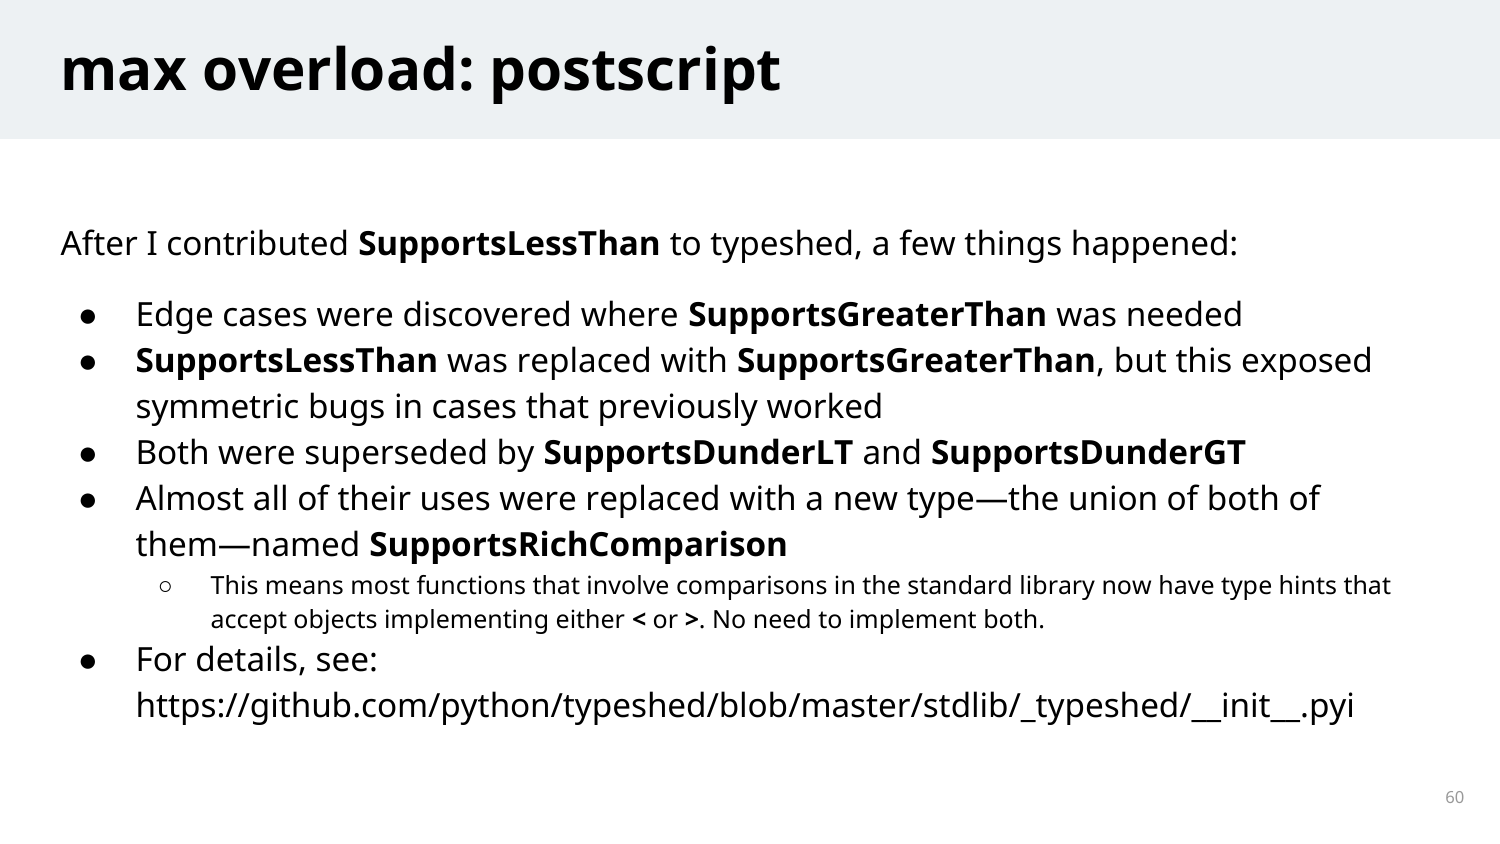

max overload: postscript
After I contributed SupportsLessThan to typeshed, a few things happened:
Edge cases were discovered where SupportsGreaterThan was needed
●
SupportsLessThan was replaced with SupportsGreaterThan, but this exposed
●
symmetric bugs in cases that previously worked
Both were superseded by SupportsDunderLT and SupportsDunderGT
●
Almost all of their uses were replaced with a new type—the union of both of
●
them—named SupportsRichComparison
This means most functions that involve comparisons in the standard library now have type hints that
○
accept objects implementing either < or >. No need to implement both.
For details, see:
●
https://github.com/python/typeshed/blob/master/stdlib/_typeshed/__init__.pyi
60